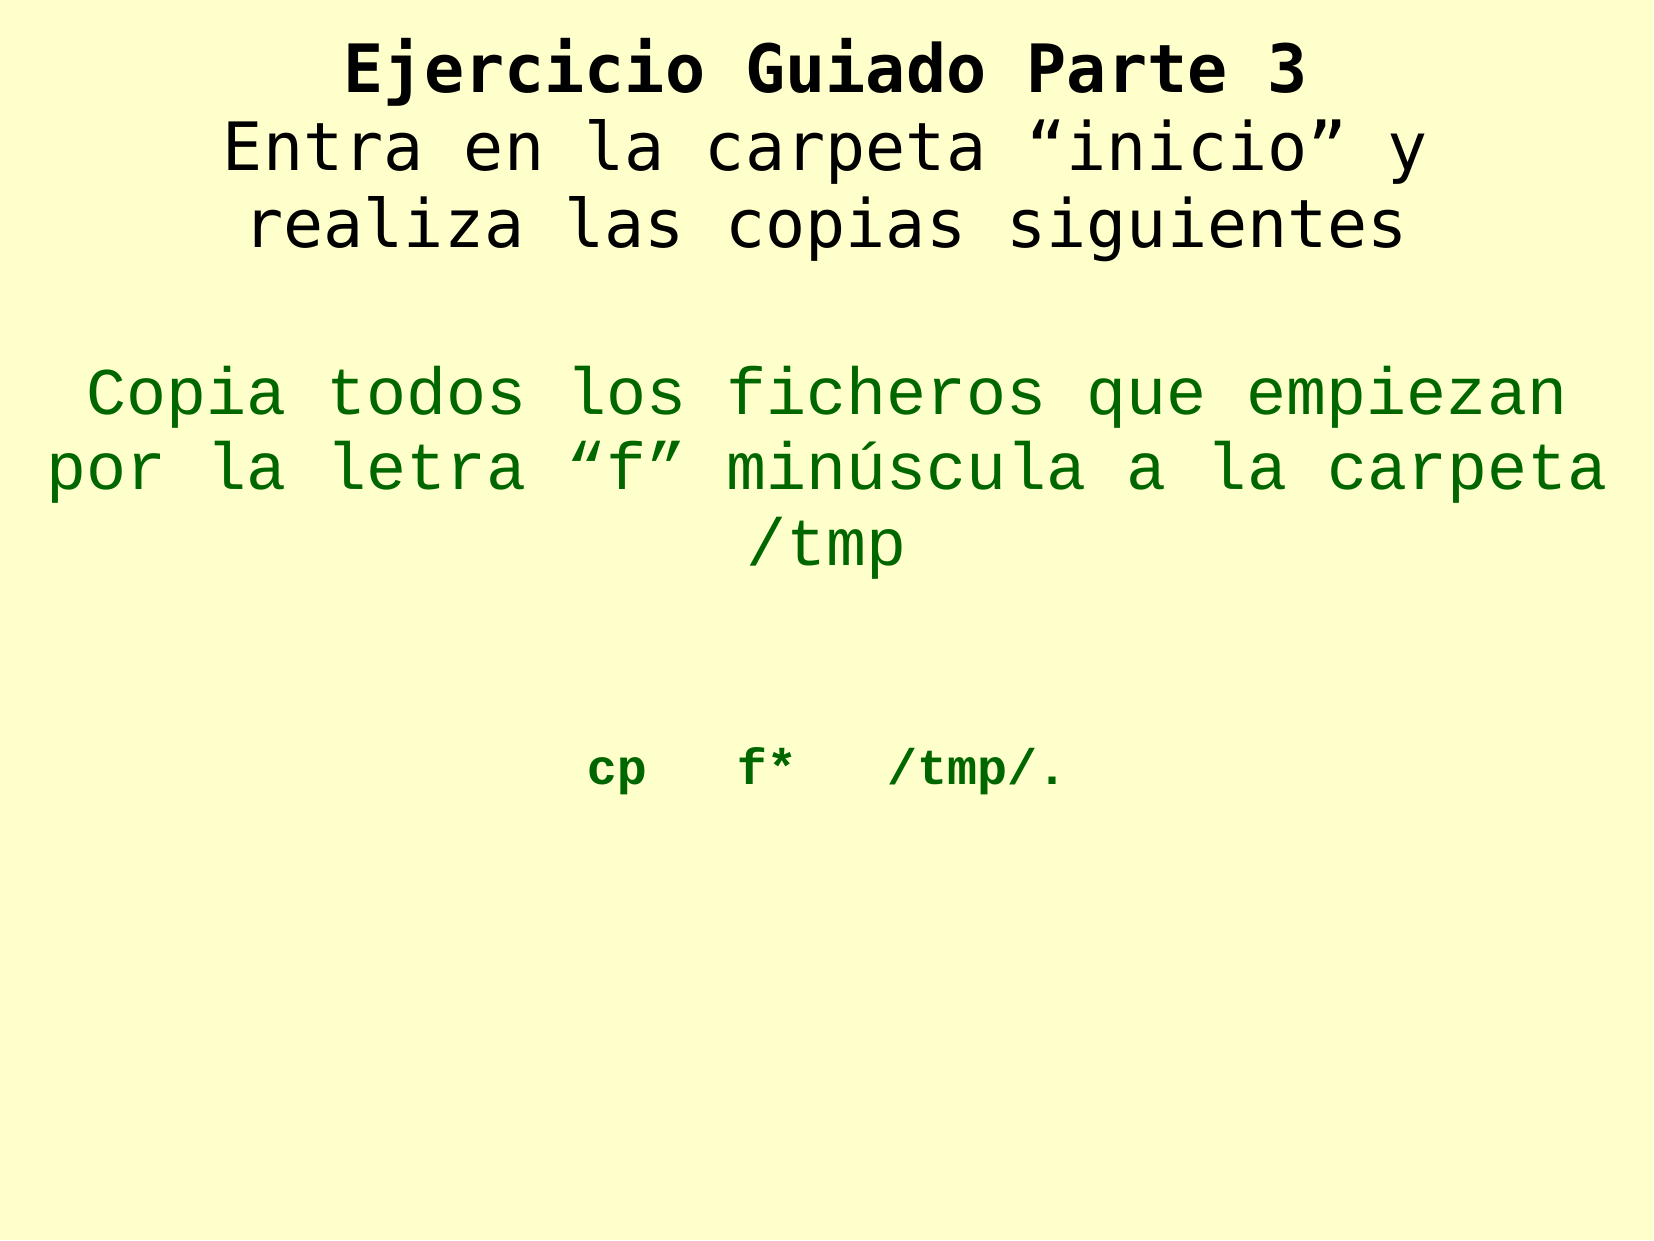

# Ejercicio Guiado Parte 3 Entra en la carpeta “inicio” y realiza las copias siguientes
Copia todos los ficheros que empiezan por la letra “f” minúscula a la carpeta /tmp
cp f* /tmp/.